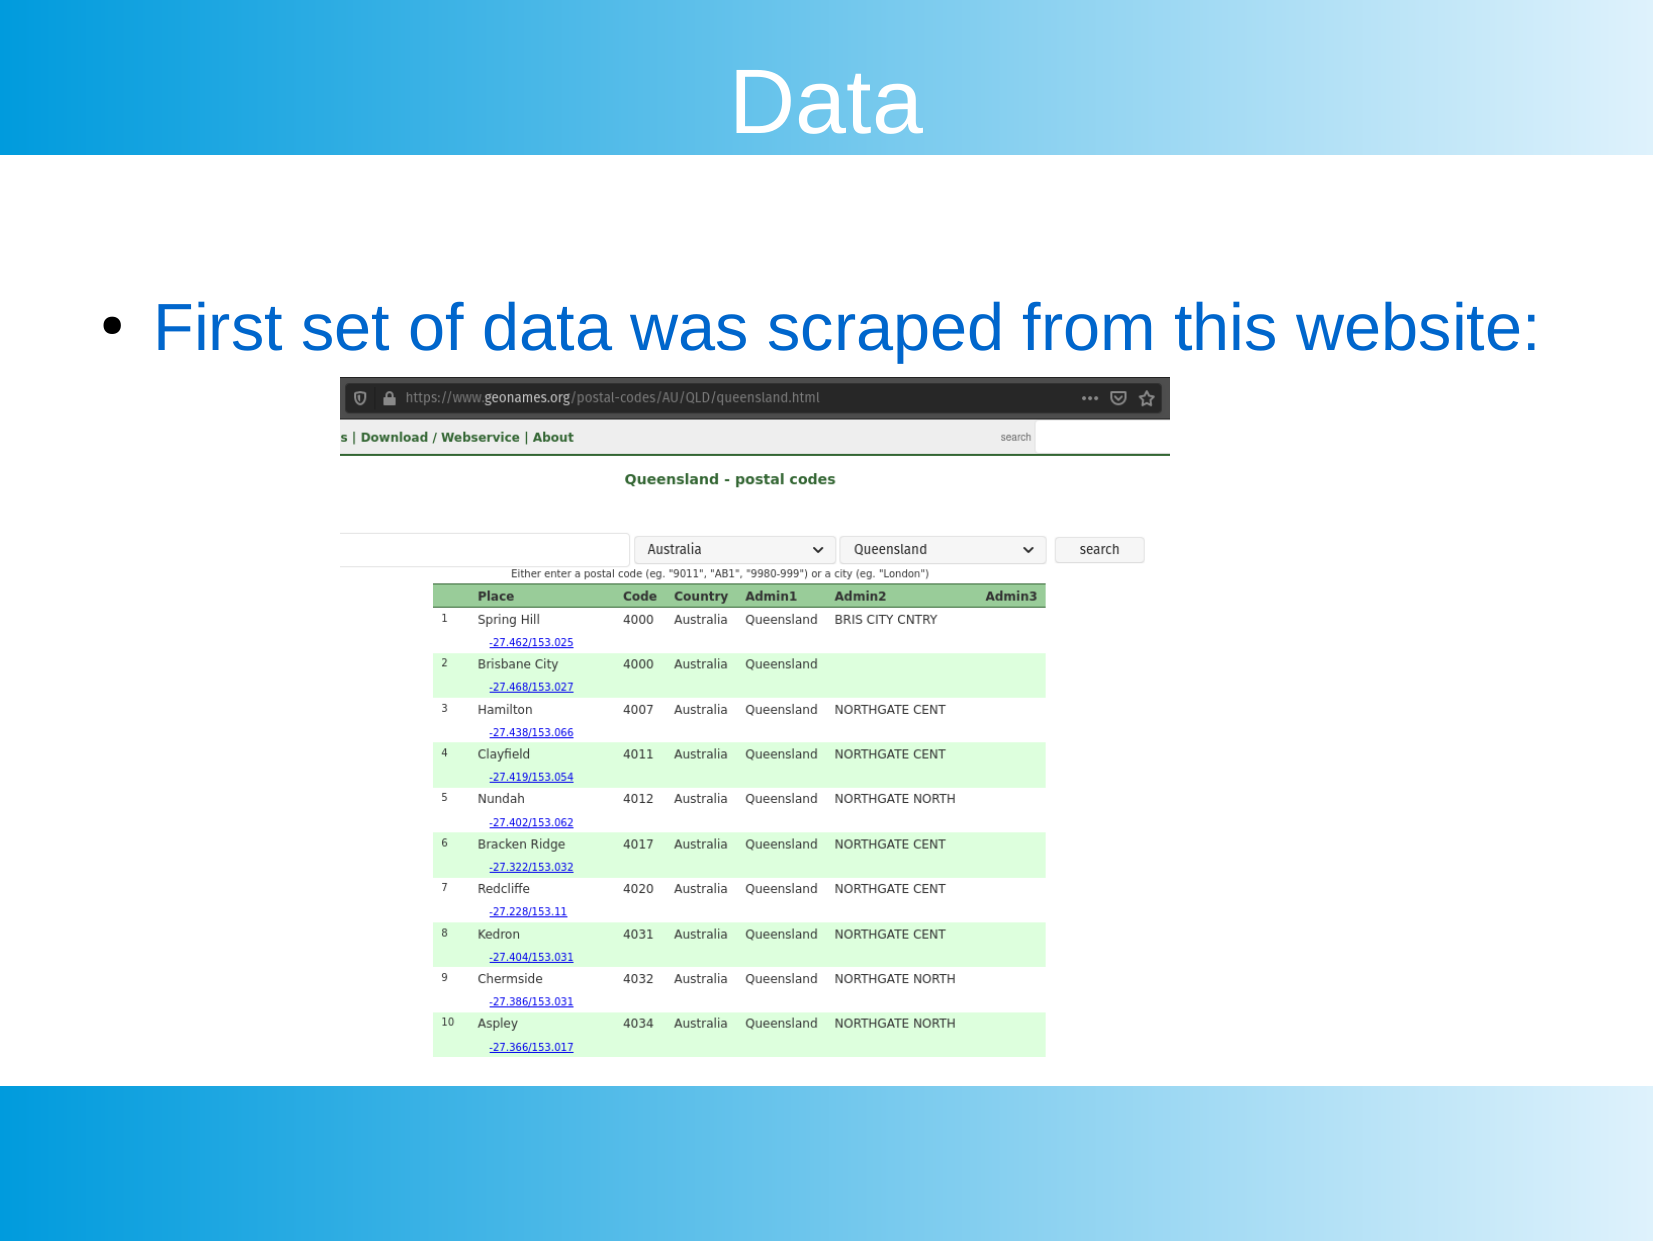

# Data
First set of data was scraped from this website: